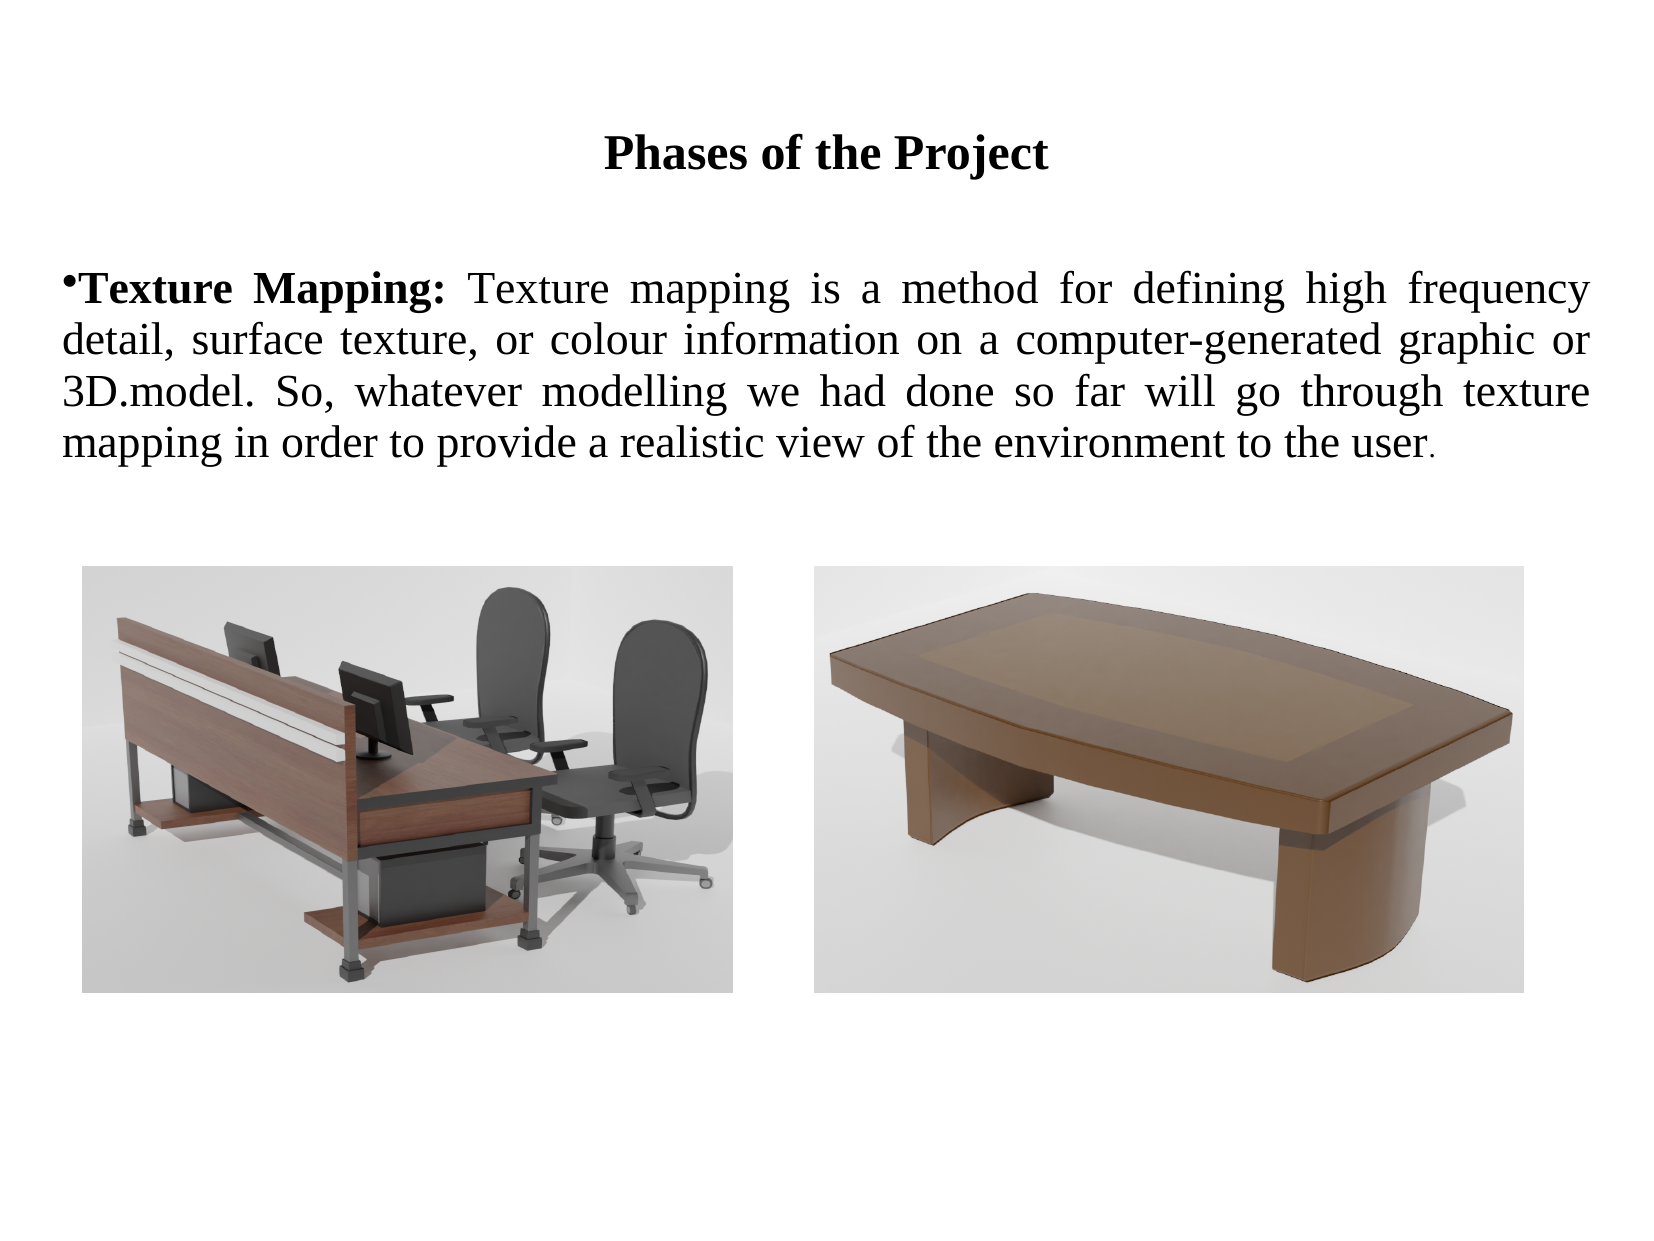

# Phases of the Project
Texture Mapping: Texture mapping is a method for defining high frequency detail, surface texture, or colour information on a computer-generated graphic or 3D.model. So, whatever modelling we had done so far will go through texture mapping in order to provide a realistic view of the environment to the user.